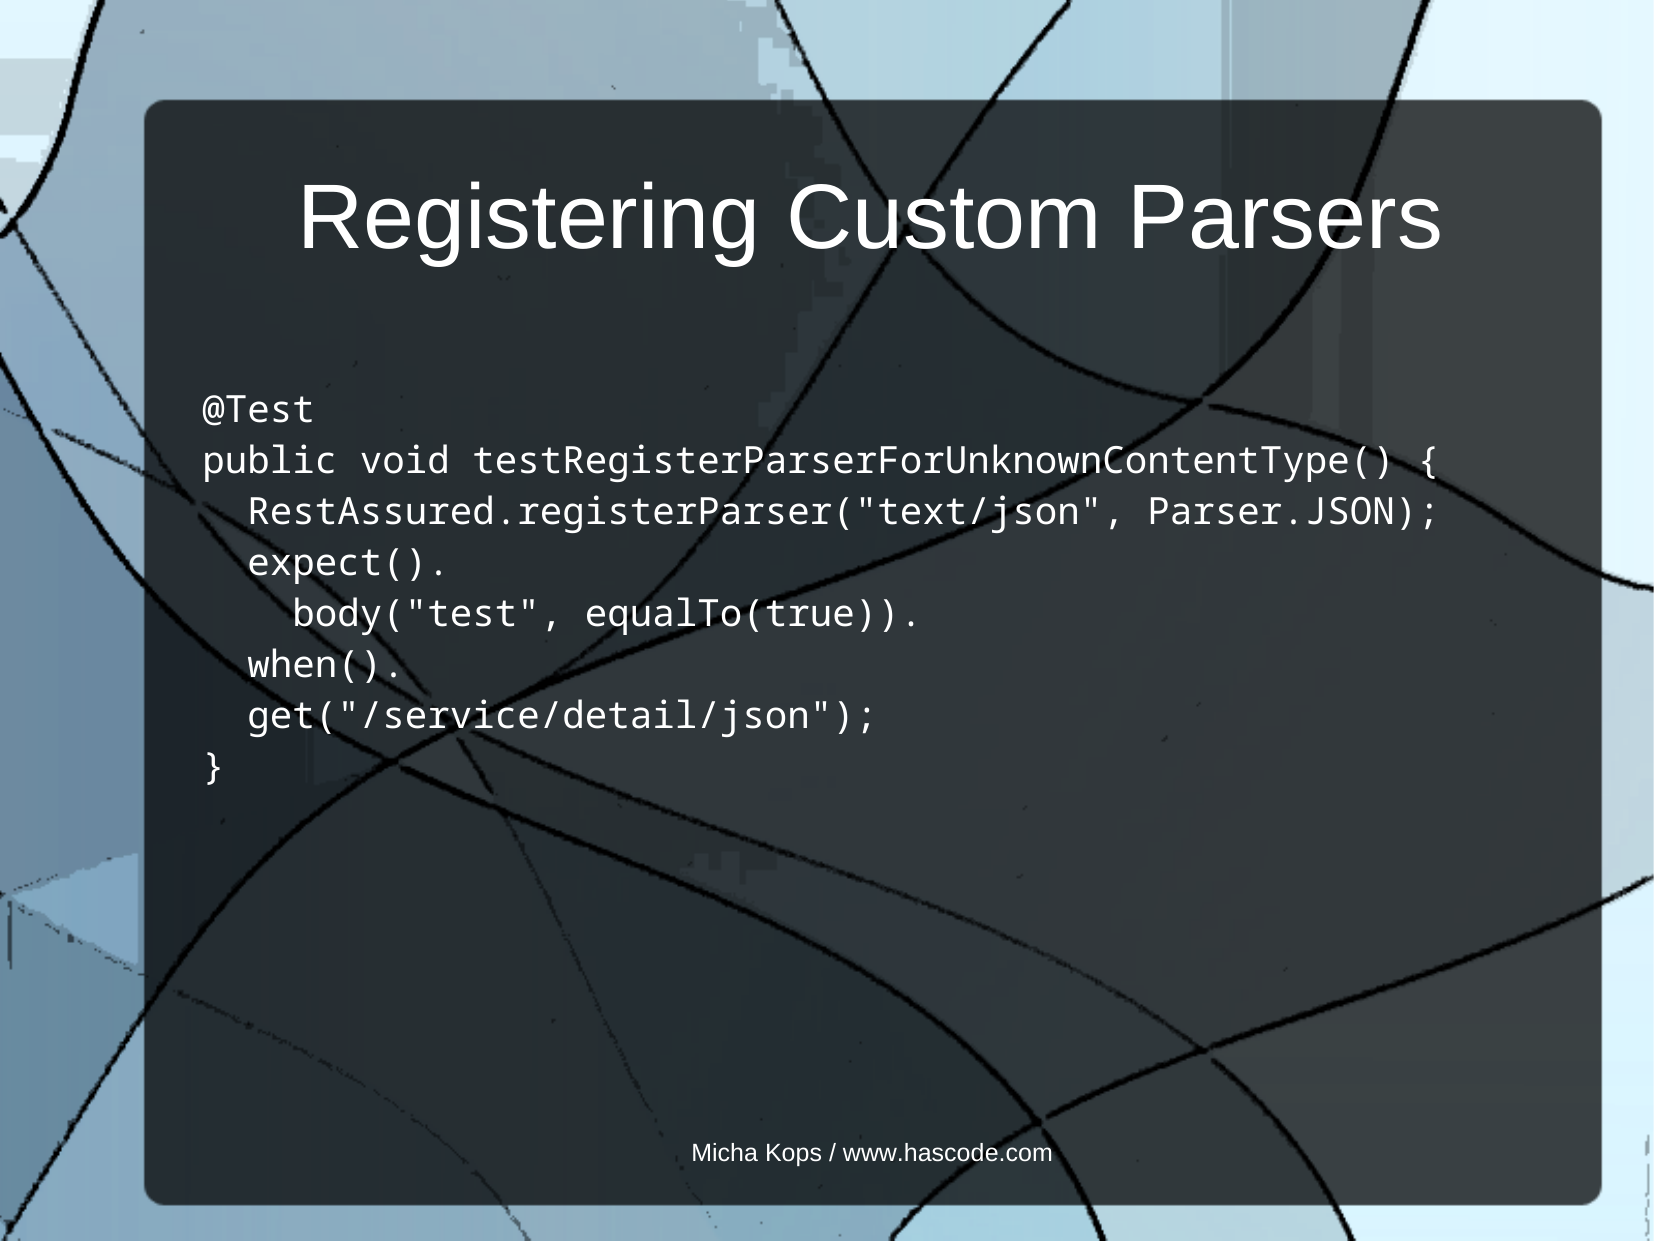

# Registering Custom Parsers
@Test
public void testRegisterParserForUnknownContentType() {
 RestAssured.registerParser("text/json", Parser.JSON);
 expect().
 body("test", equalTo(true)).
 when().
 get("/service/detail/json");
}